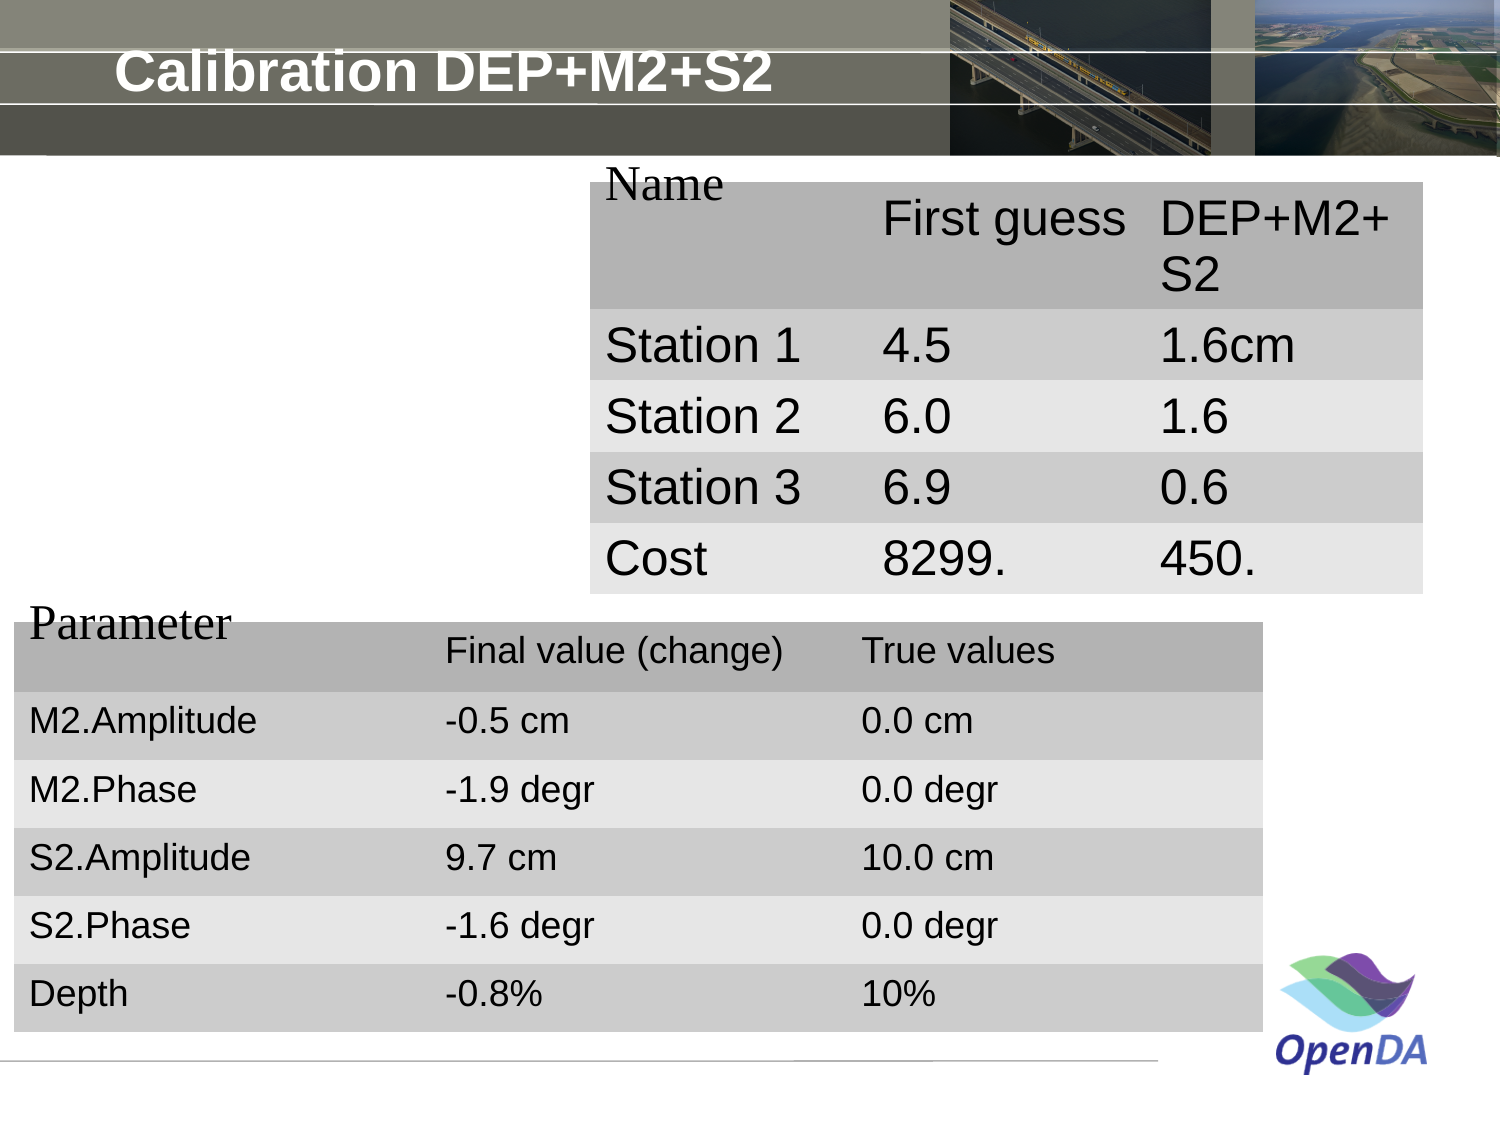

# Calibration DEP+M2+S2
| Name | First guess | DEP+M2+S2 |
| --- | --- | --- |
| Station 1 | 4.5 | 1.6cm |
| Station 2 | 6.0 | 1.6 |
| Station 3 | 6.9 | 0.6 |
| Cost | 8299. | 450. |
| Parameter | Final value (change) | True values |
| --- | --- | --- |
| M2.Amplitude | -0.5 cm | 0.0 cm |
| M2.Phase | -1.9 degr | 0.0 degr |
| S2.Amplitude | 9.7 cm | 10.0 cm |
| S2.Phase | -1.6 degr | 0.0 degr |
| Depth | -0.8% | 10% |